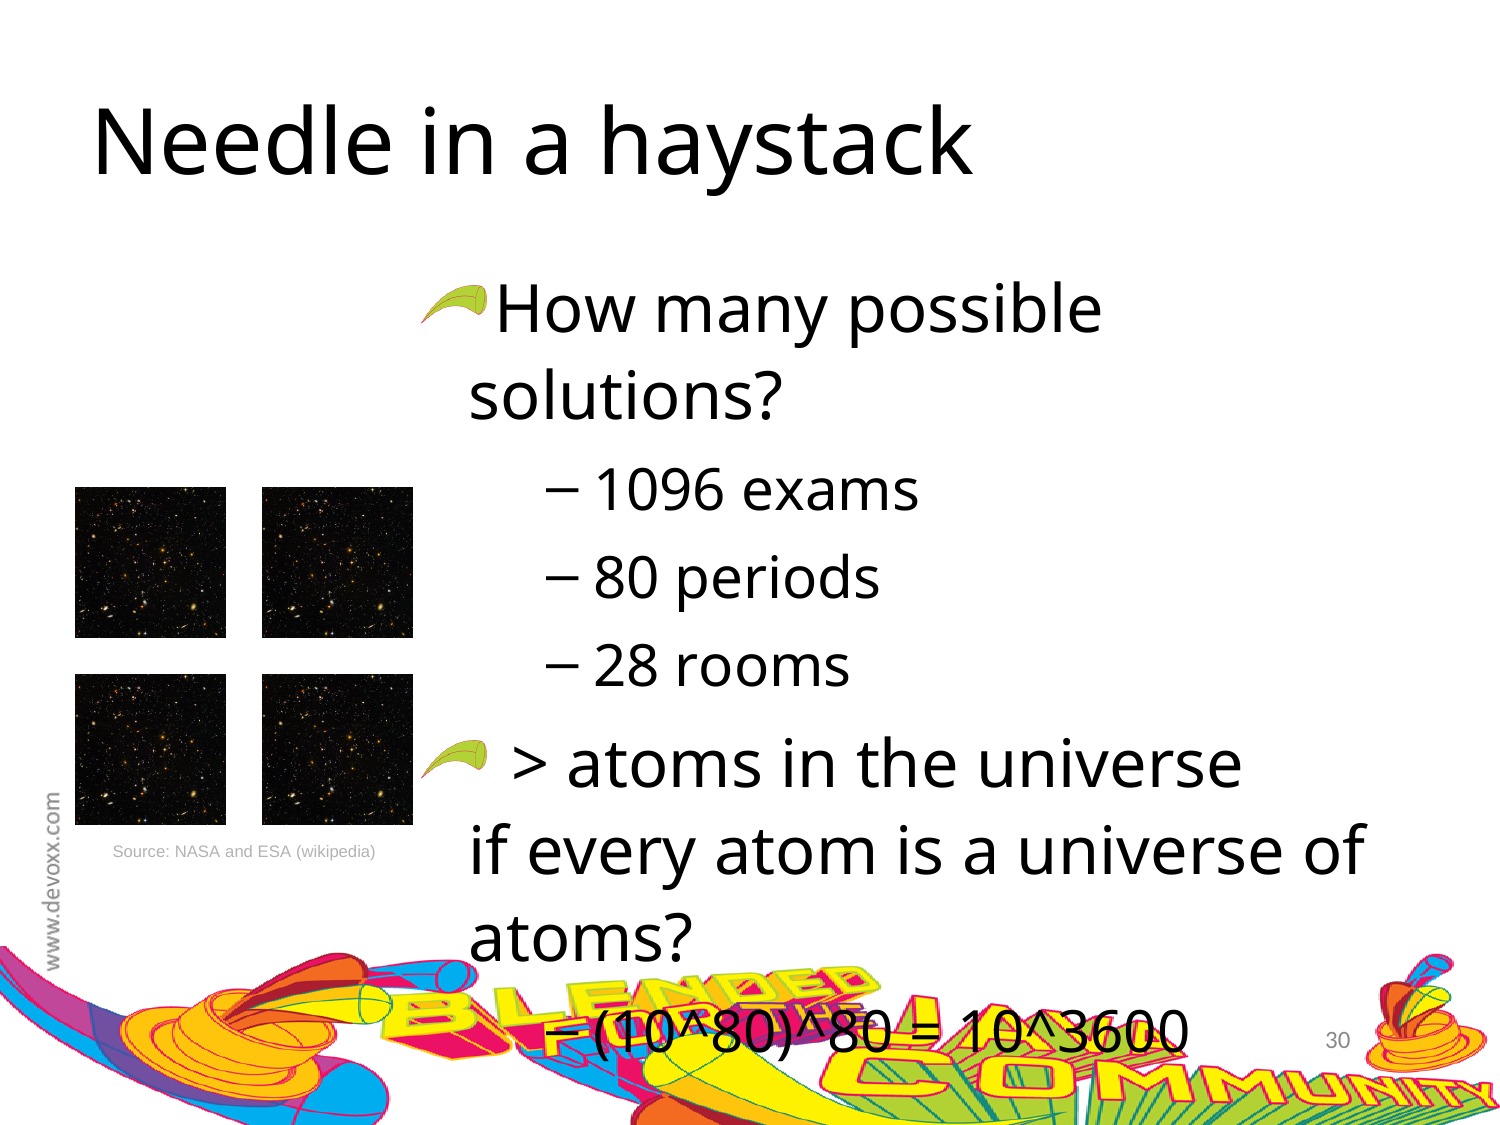

# Needle in a haystack
How many possible solutions?
1096 exams
80 periods
28 rooms
 > atoms in the universe
if every atom is a universe of atoms?
(10^80)^80 = 10^3600
Source: NASA and ESA (wikipedia)
30